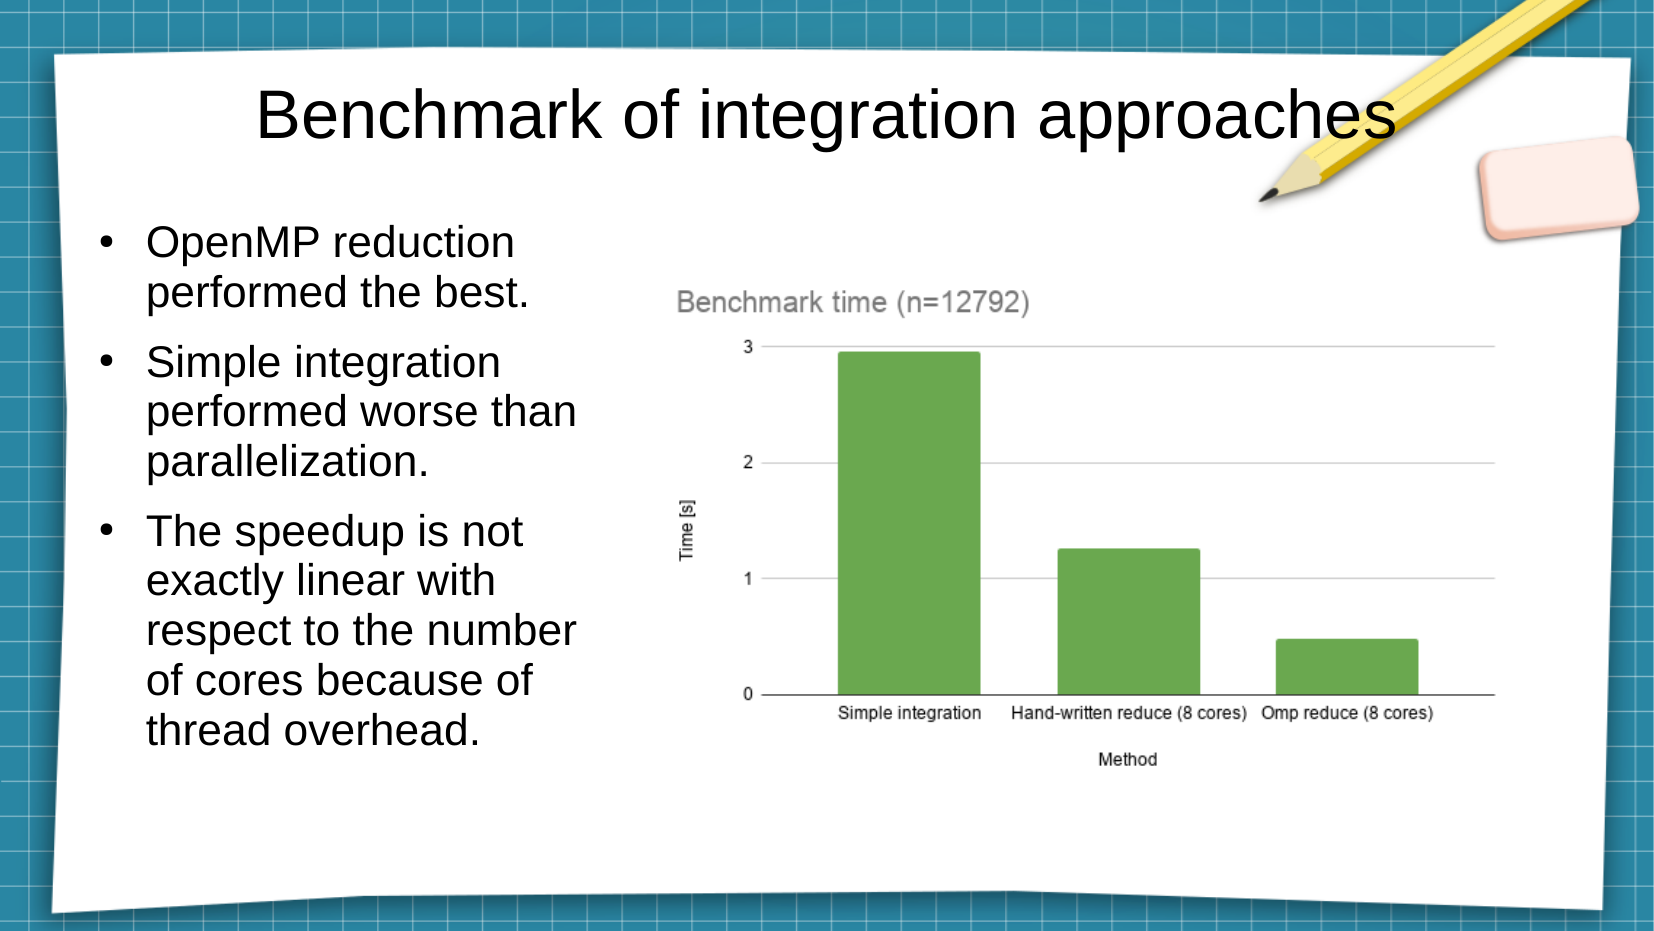

# Benchmark of integration approaches
OpenMP reduction performed the best.
Simple integration performed worse than parallelization.
The speedup is not exactly linear with respect to the number of cores because of thread overhead.